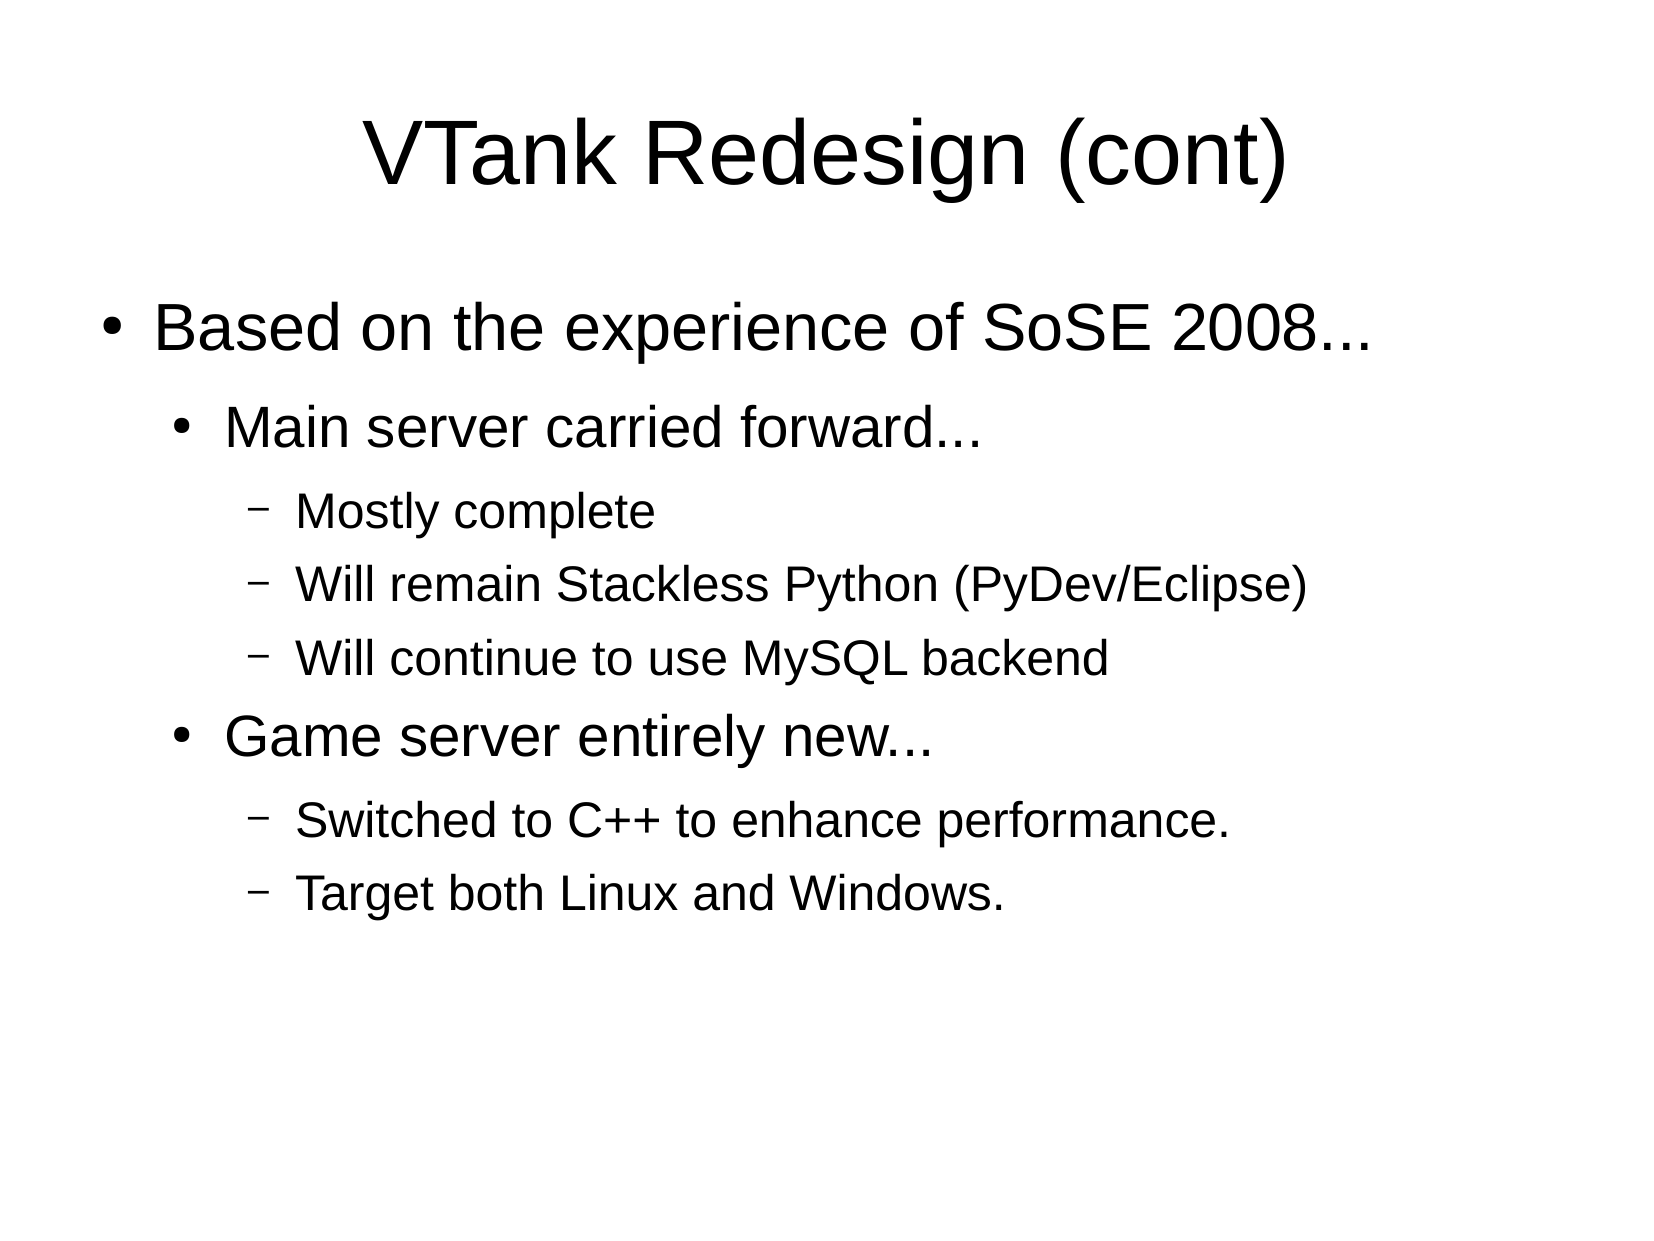

# VTank Redesign (cont)
Based on the experience of SoSE 2008...
Main server carried forward...
Mostly complete
Will remain Stackless Python (PyDev/Eclipse)
Will continue to use MySQL backend
Game server entirely new...
Switched to C++ to enhance performance.
Target both Linux and Windows.